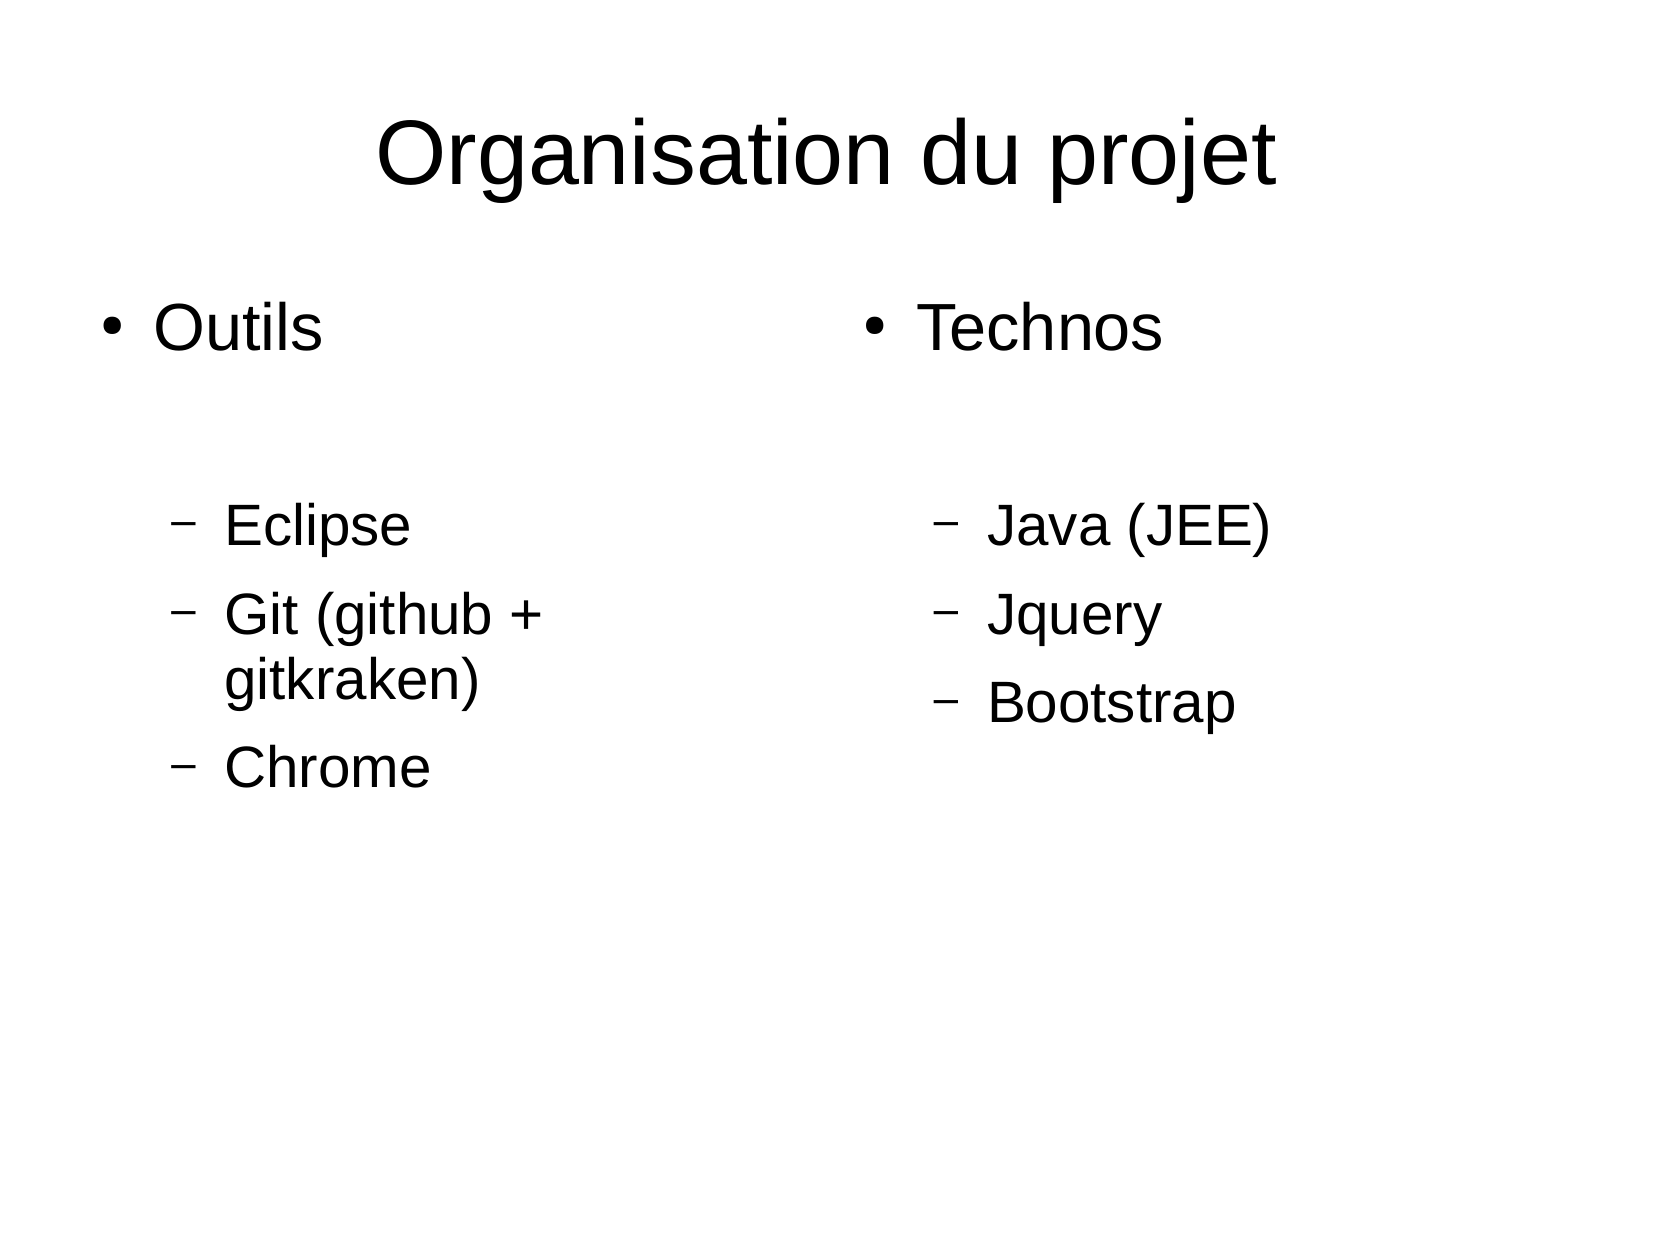

# Organisation du projet
Outils
Eclipse
Git (github + gitkraken)
Chrome
Technos
Java (JEE)
Jquery
Bootstrap